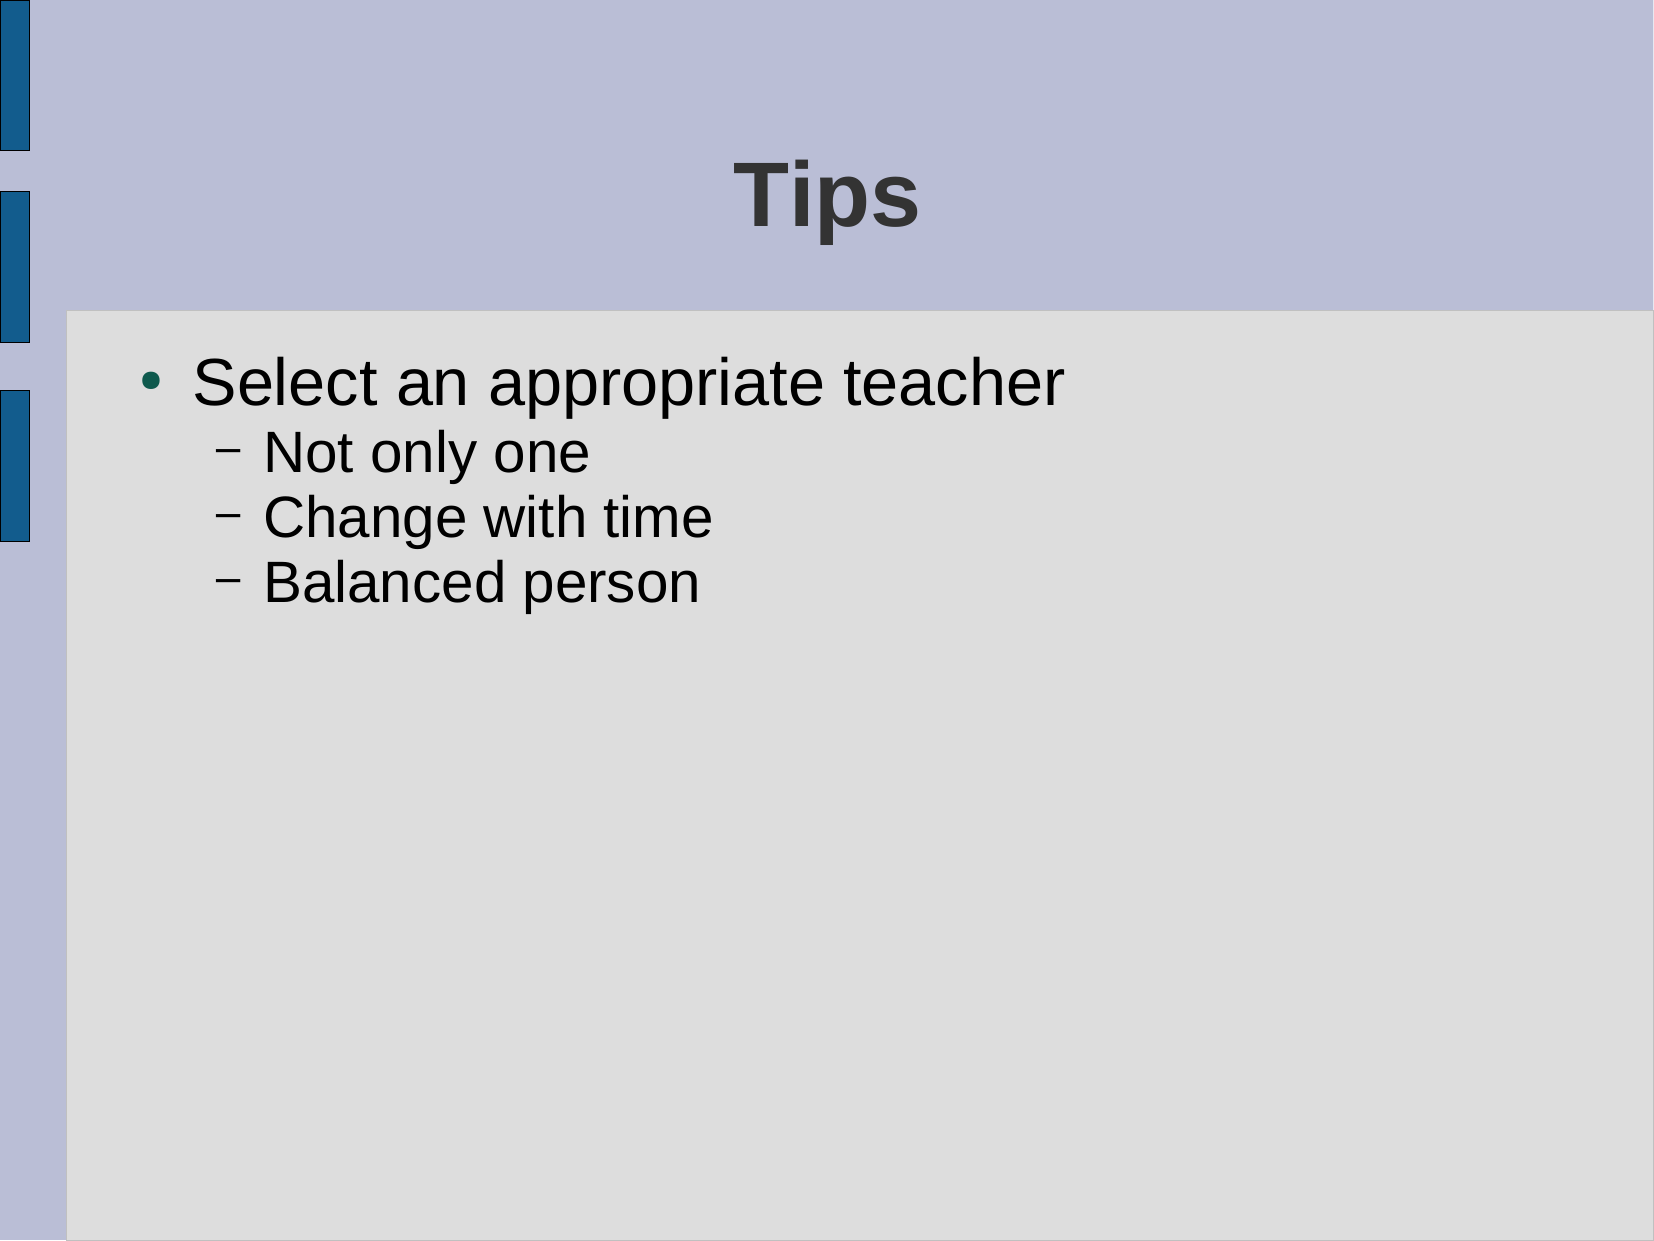

# Tips
Select an appropriate teacher
Not only one
Change with time
Balanced person